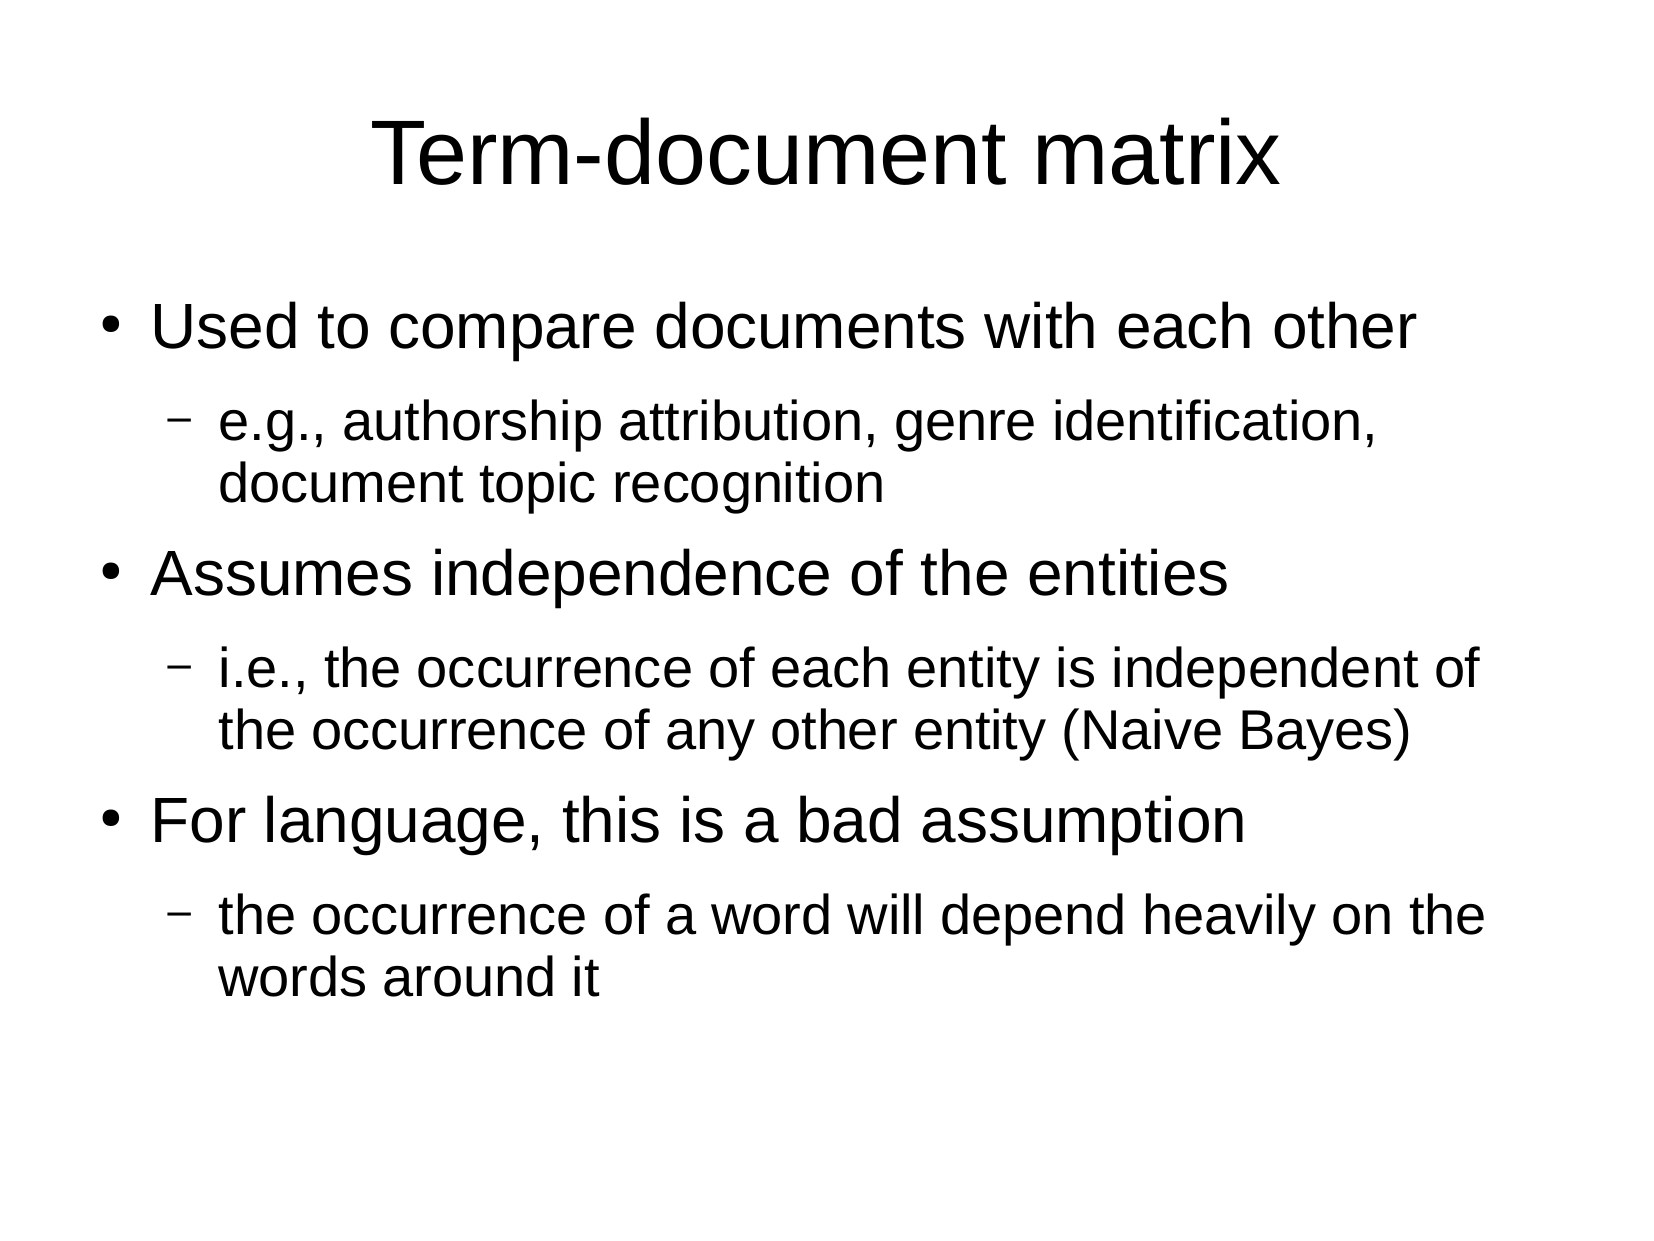

# Term-document matrix
Used to compare documents with each other
e.g., authorship attribution, genre identification, document topic recognition
Assumes independence of the entities
i.e., the occurrence of each entity is independent of the occurrence of any other entity (Naive Bayes)
For language, this is a bad assumption
the occurrence of a word will depend heavily on the words around it